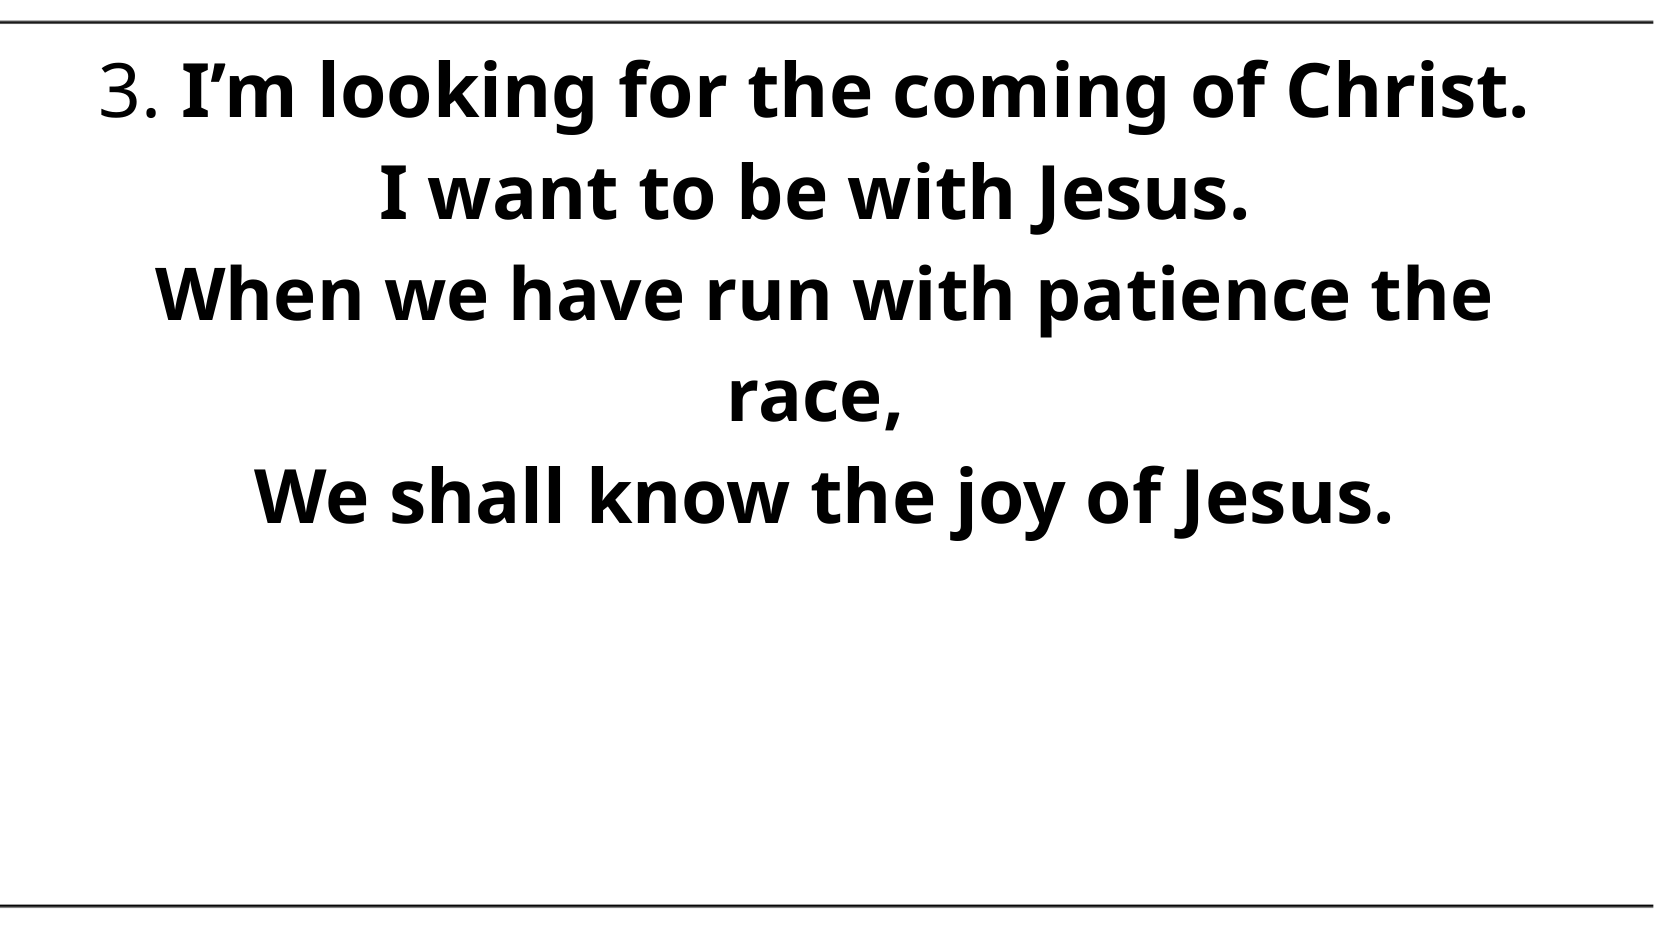

3. I’m looking for the coming of Christ.
I want to be with Jesus.
When we have run with patience the race,
We shall know the joy of Jesus.